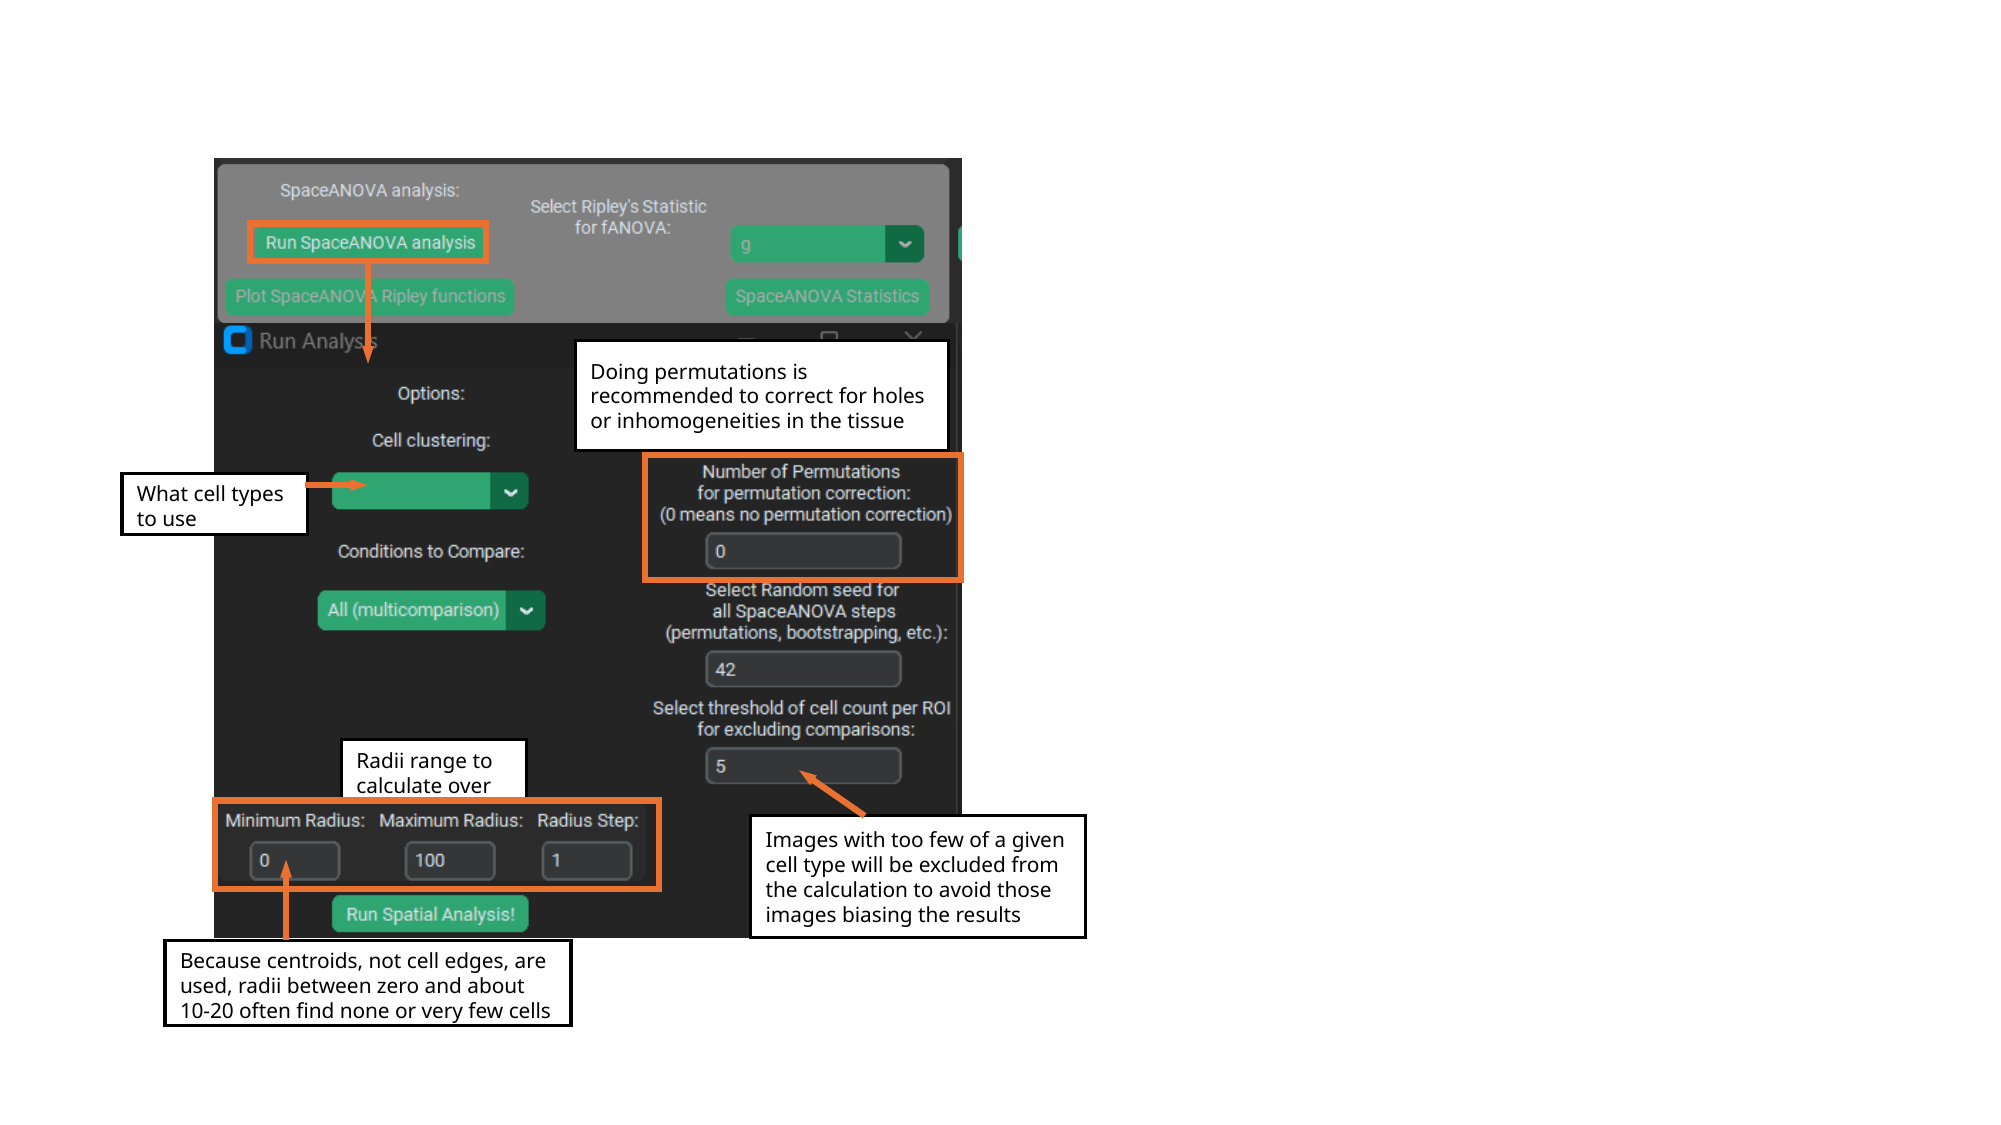

Doing permutations is recommended to correct for holes or inhomogeneities in the tissue
What cell types to use
Radii range to calculate over
Images with too few of a given cell type will be excluded from the calculation to avoid those images biasing the results
Because centroids, not cell edges, are used, radii between zero and about 10-20 often find none or very few cells